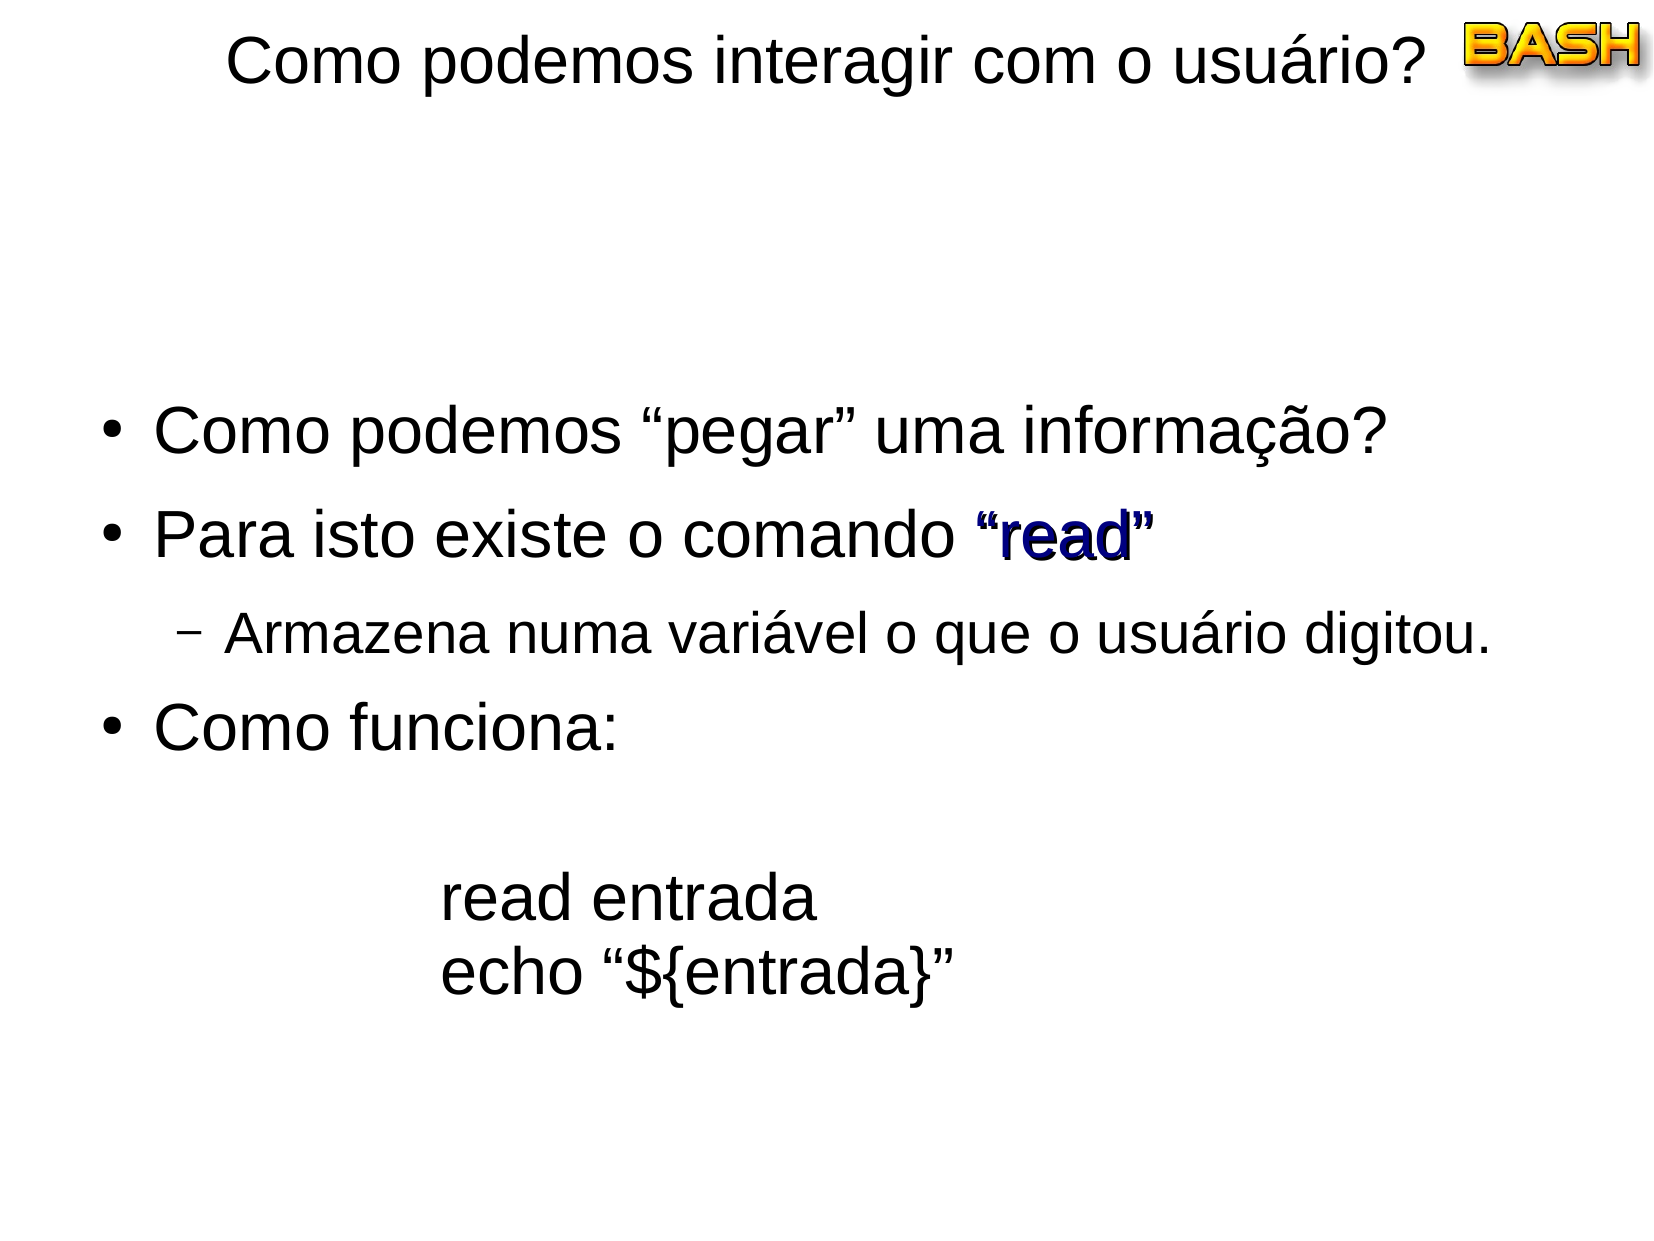

# Como podemos interagir com o usuário?
Como podemos “pegar” uma informação?
Para isto existe o comando “read”
Armazena numa variável o que o usuário digitou.
Como funciona:
read entrada
echo “${entrada}”